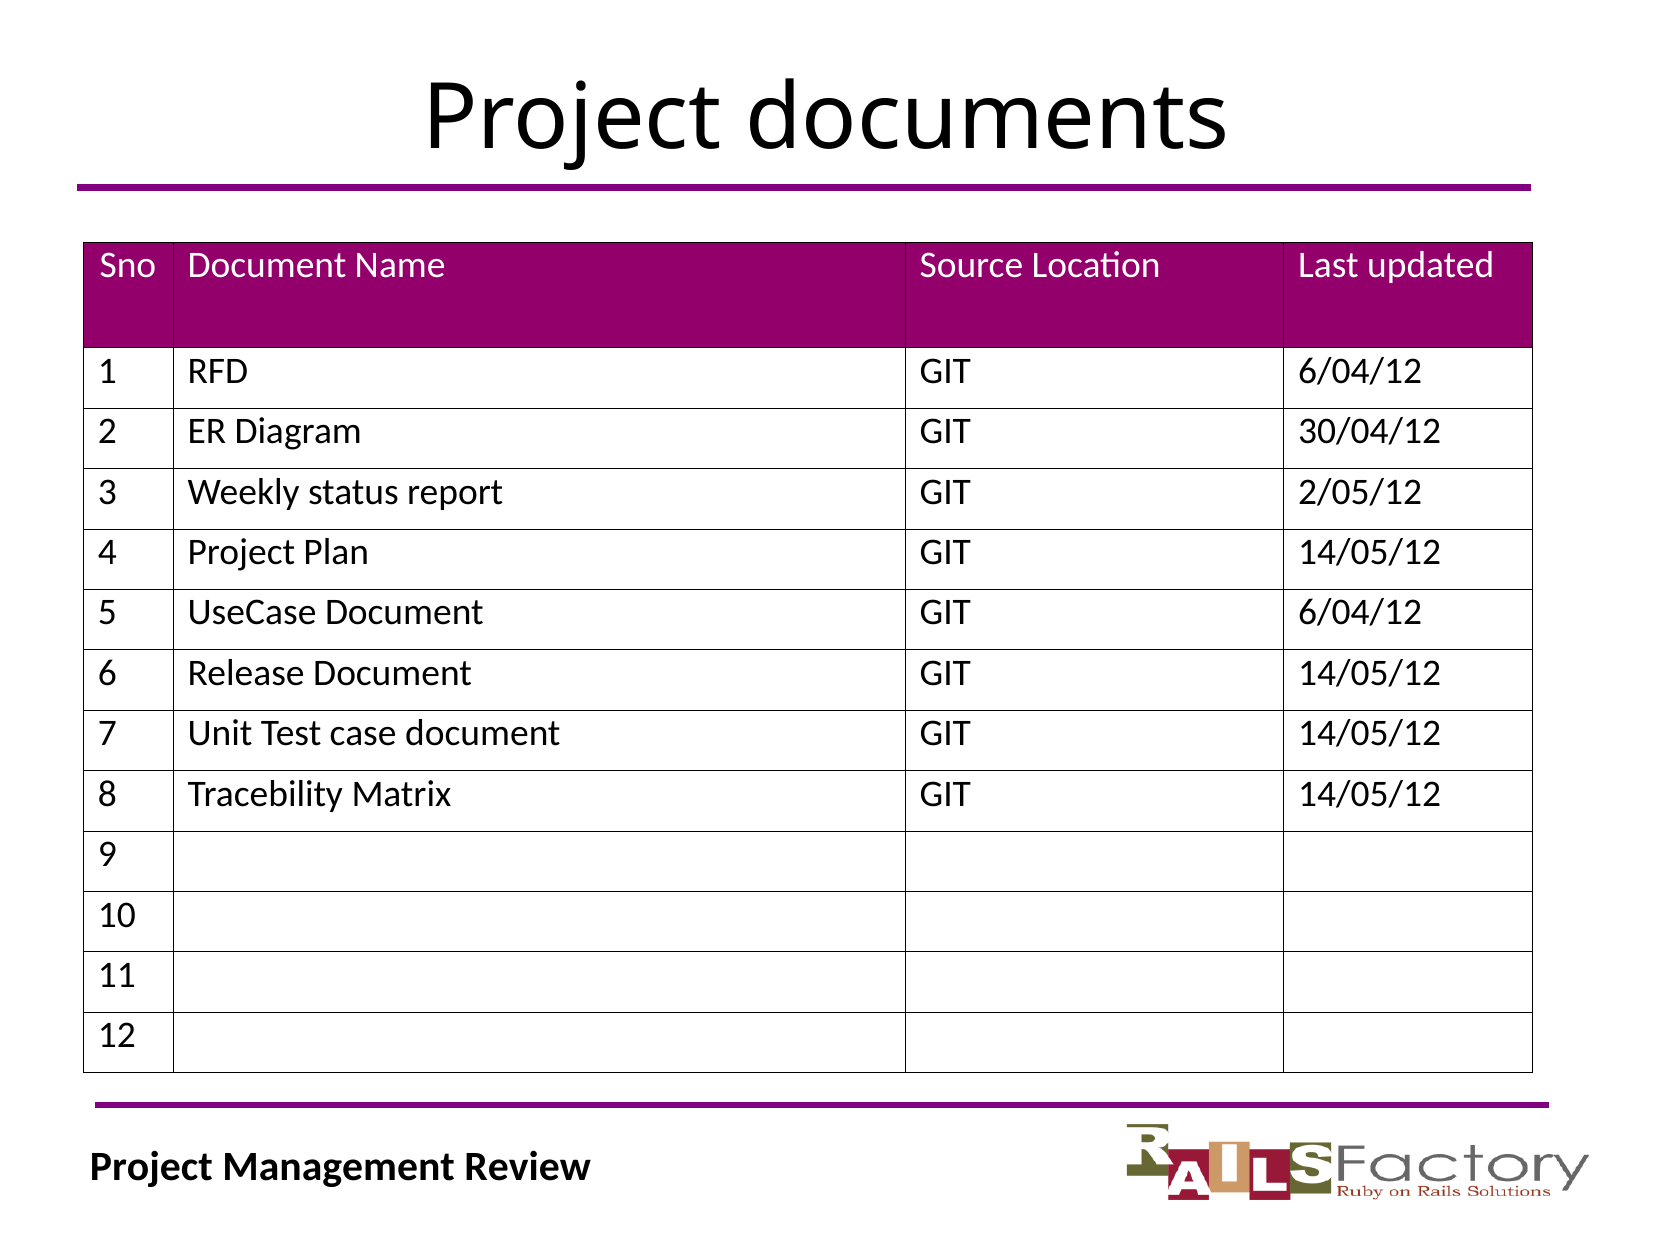

# Project documents
| Sno | Document Name | Source Location | Last updated |
| --- | --- | --- | --- |
| 1 | RFD | GIT | 6/04/12 |
| 2 | ER Diagram | GIT | 30/04/12 |
| 3 | Weekly status report | GIT | 2/05/12 |
| 4 | Project Plan | GIT | 14/05/12 |
| 5 | UseCase Document | GIT | 6/04/12 |
| 6 | Release Document | GIT | 14/05/12 |
| 7 | Unit Test case document | GIT | 14/05/12 |
| 8 | Tracebility Matrix | GIT | 14/05/12 |
| 9 | | | |
| 10 | | | |
| 11 | | | |
| 12 | | | |